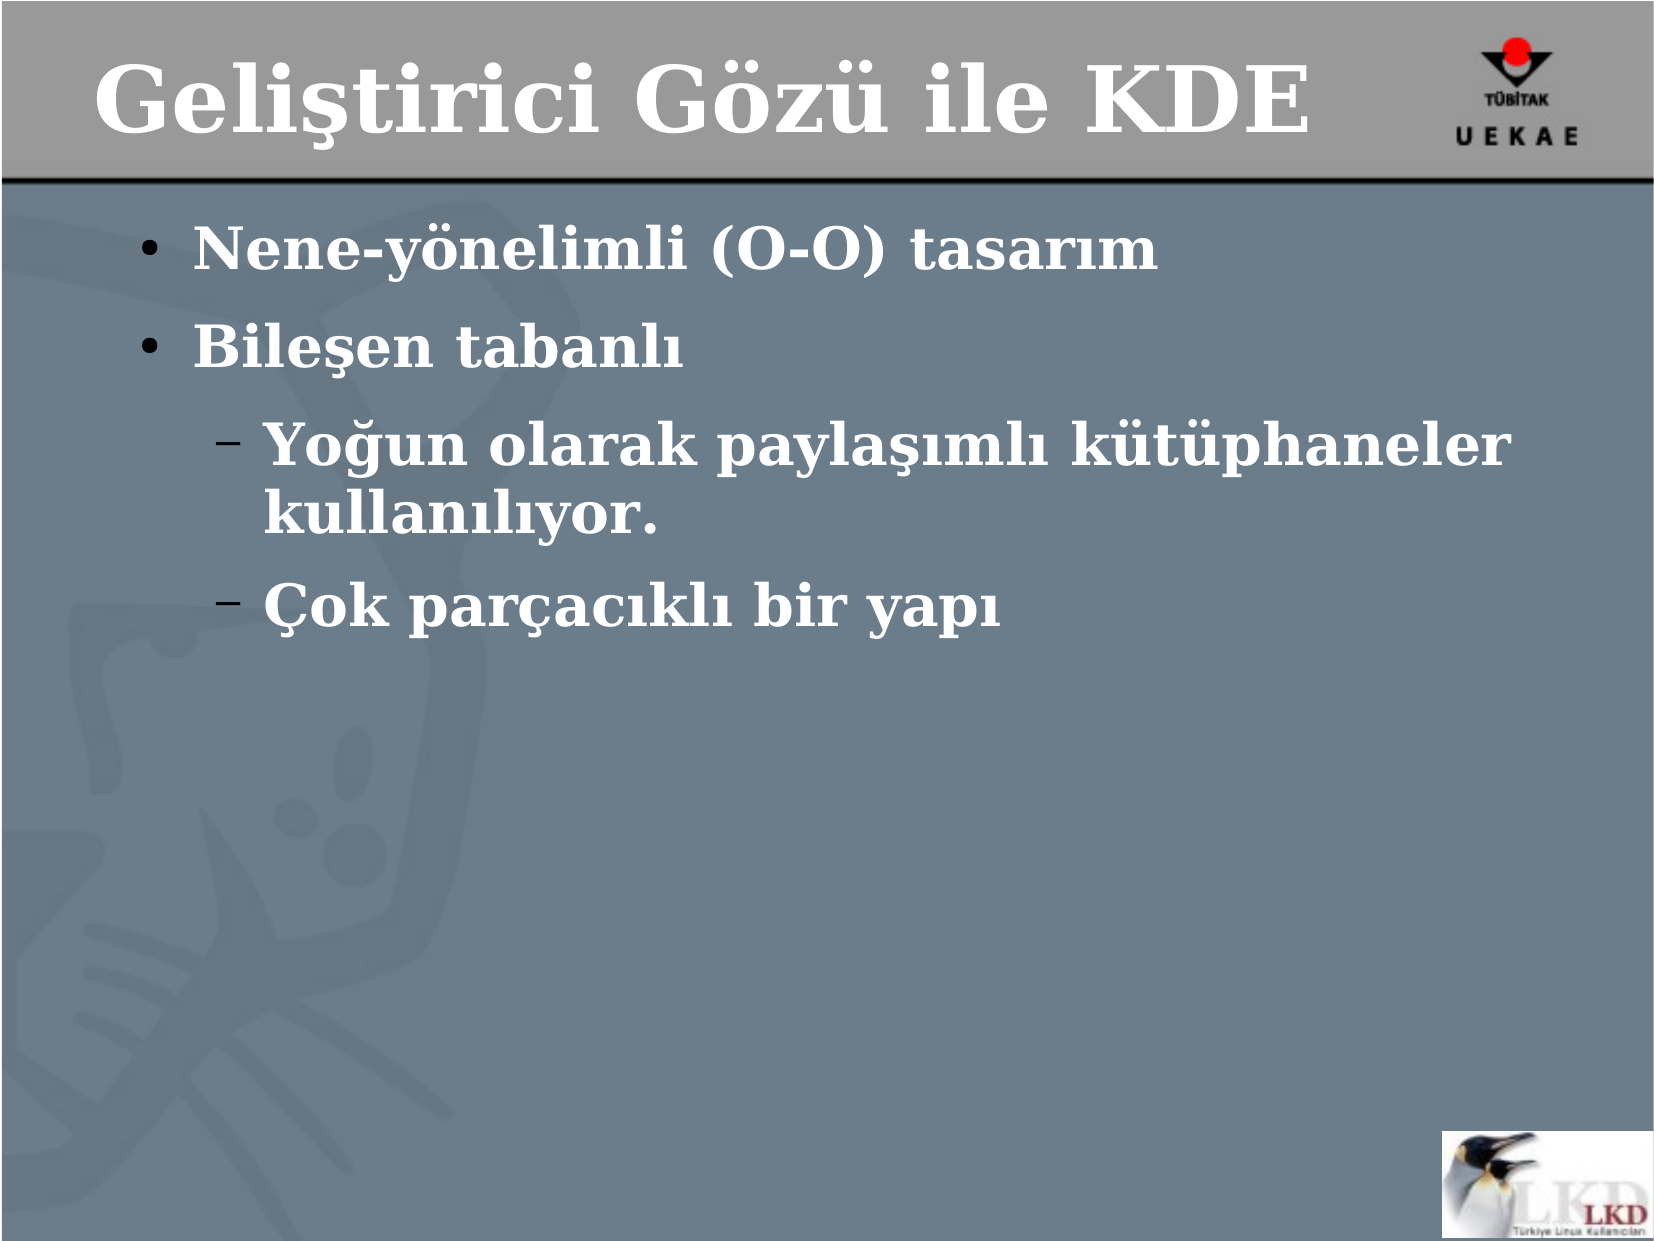

# Geliştirici Gözü ile KDE
Nene-yönelimli (O-O) tasarım
Bileşen tabanlı
Yoğun olarak paylaşımlı kütüphaneler kullanılıyor.
Çok parçacıklı bir yapı